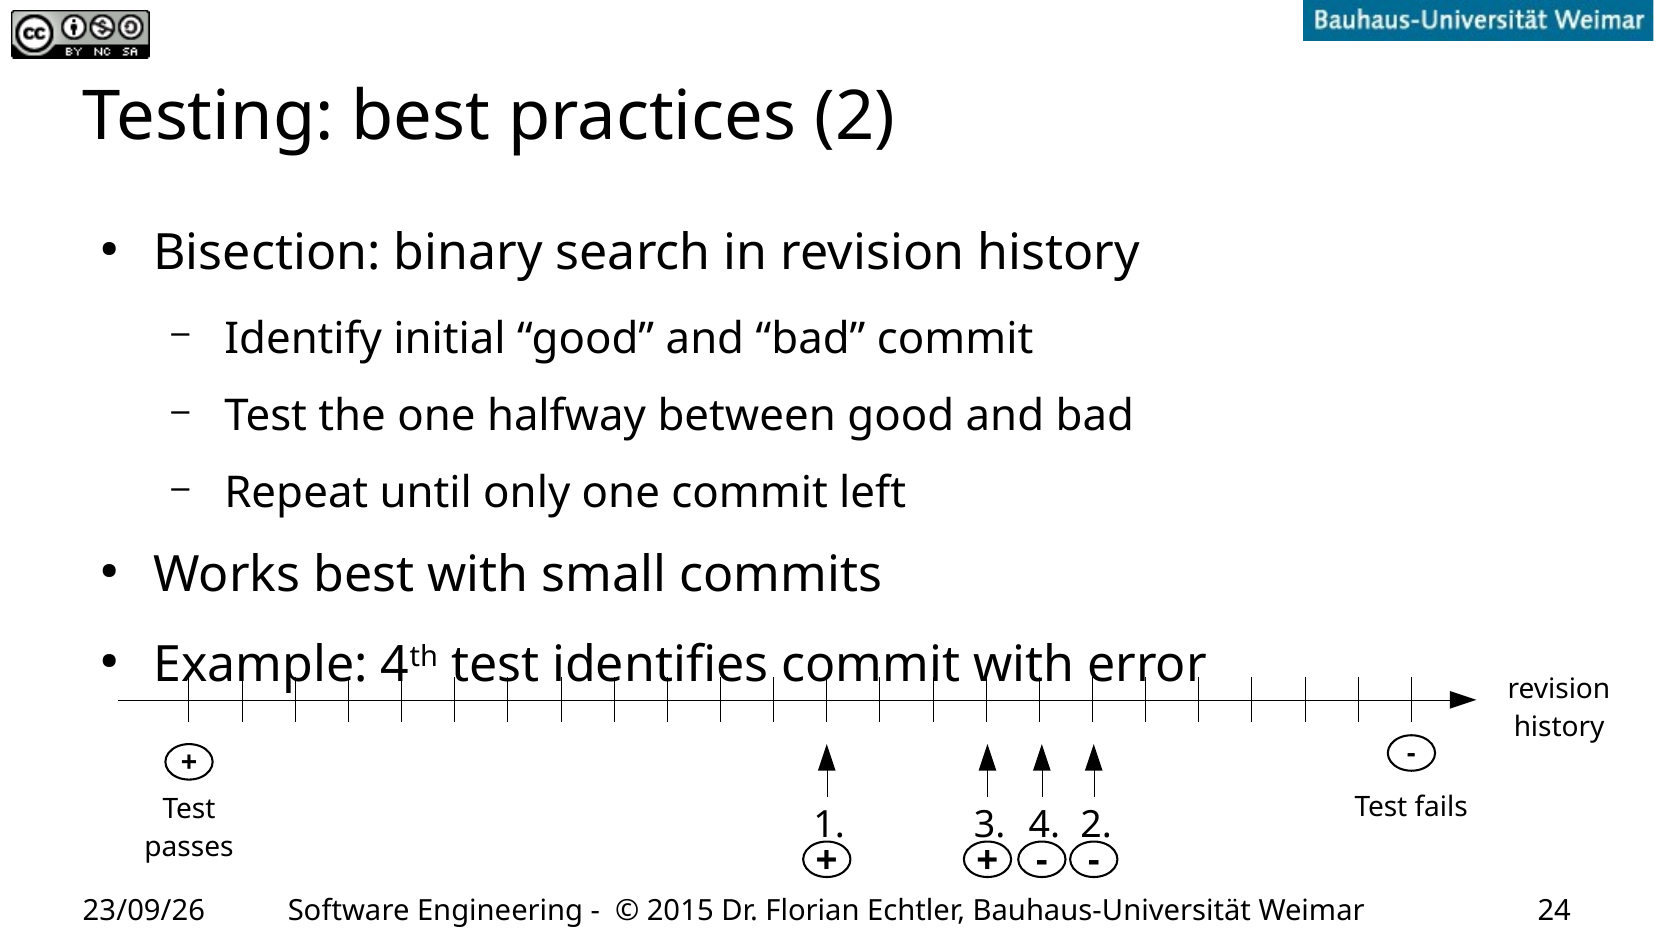

# Testing: best practices (2)
Bisection: binary search in revision history
Identify initial “good” and “bad” commit
Test the one halfway between good and bad
Repeat until only one commit left
Works best with small commits
Example: 4th test identifies commit with error
revision history
-
+
1.
+
3.
+
4.
-
2.
-
Test fails
Test passes
Software Engineering - © 2015 Dr. Florian Echtler, Bauhaus-Universität Weimar
24